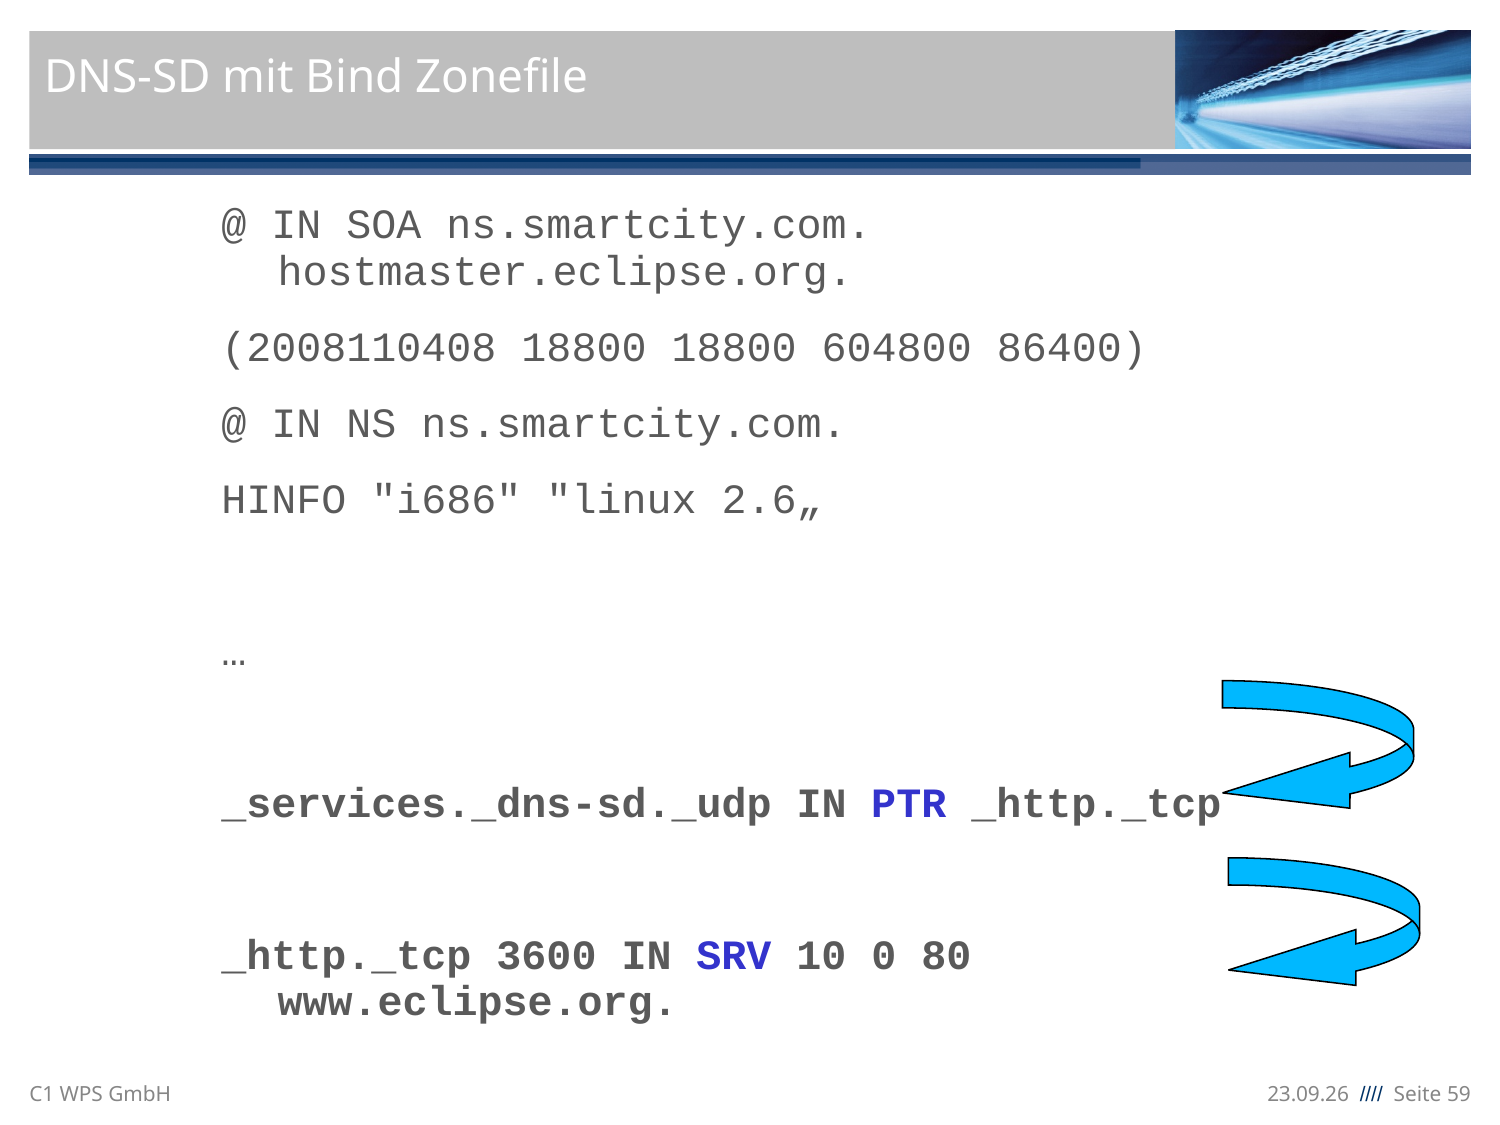

DNS-SD mit Bind Zonefile
# DNS-SD with Bind
@ IN SOA ns.smartcity.com. hostmaster.eclipse.org.
(2008110408 18800 18800 604800 86400)
@ IN NS ns.smartcity.com.
HINFO "i686" "linux 2.6„
…
_services._dns-sd._udp IN PTR _http._tcp
_http._tcp 3600 IN SRV 10 0 80 www.eclipse.org.
_http._tcp IN TXT "path=/ecf"
_http._tcp IN TXT "dns-sd.ptcl=http"
…
www.eclipse.org. IN A 123.123.123.123